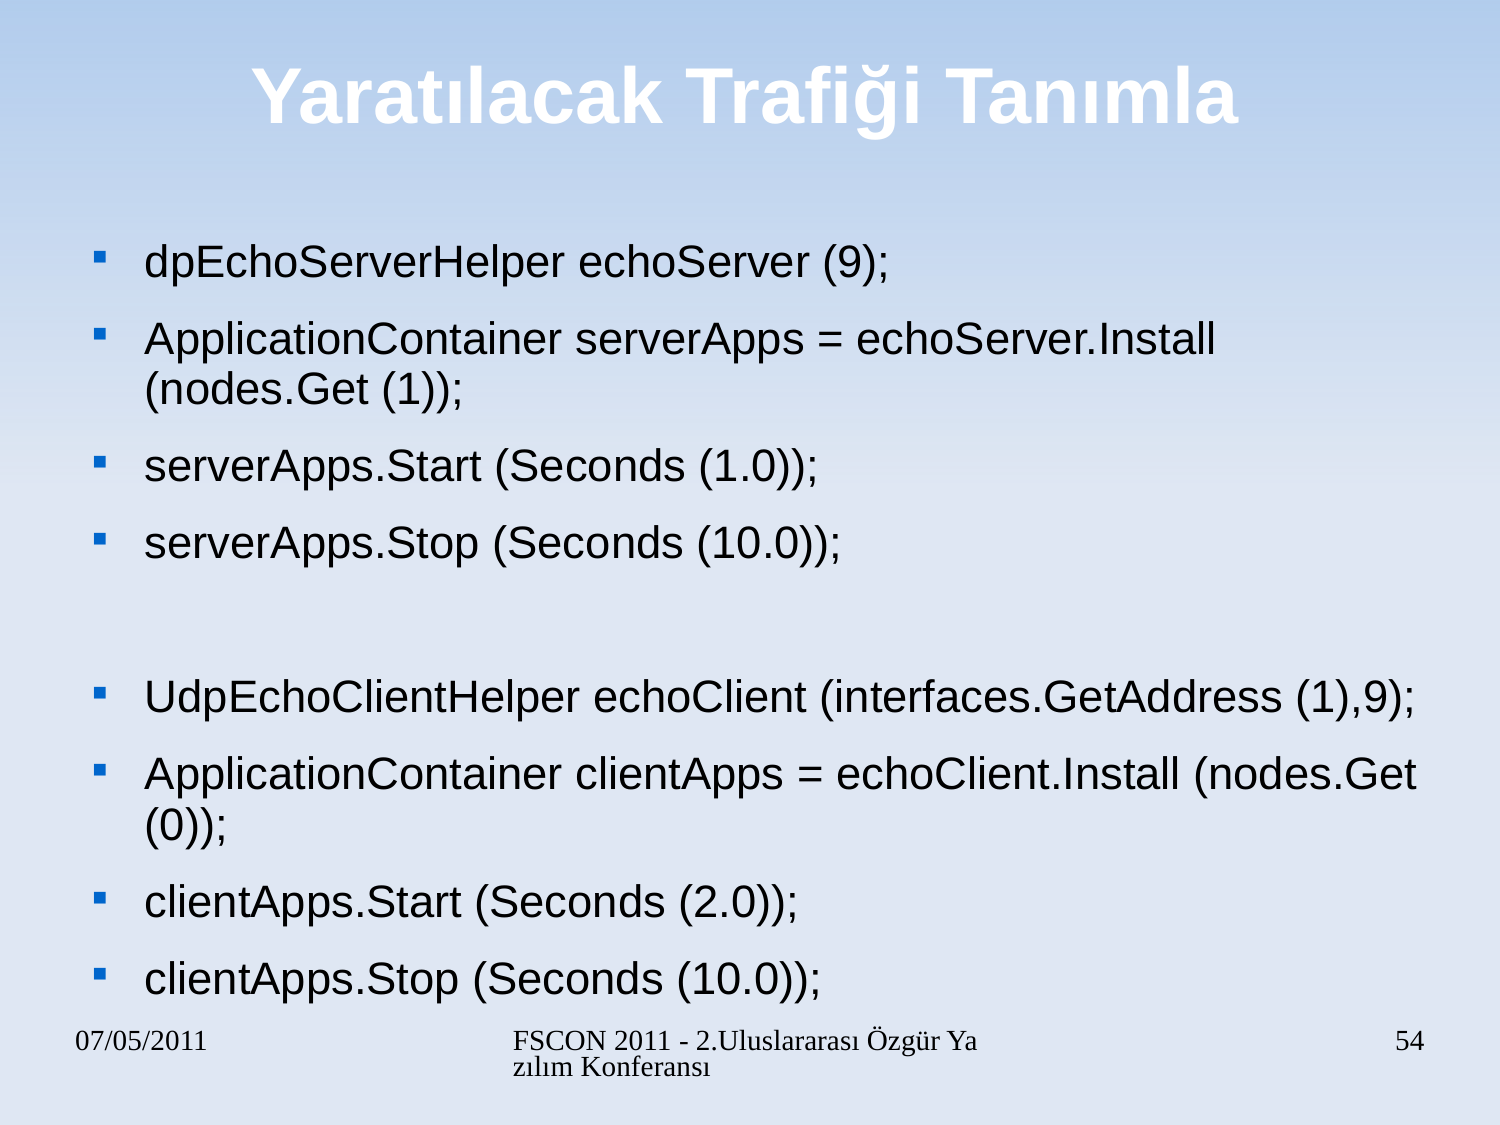

# Yaratılacak Trafiği Tanımla
dpEchoServerHelper echoServer (9);
ApplicationContainer serverApps = echoServer.Install (nodes.Get (1));
serverApps.Start (Seconds (1.0));
serverApps.Stop (Seconds (10.0));
UdpEchoClientHelper echoClient (interfaces.GetAddress (1),9);
ApplicationContainer clientApps = echoClient.Install (nodes.Get (0));
clientApps.Start (Seconds (2.0));
clientApps.Stop (Seconds (10.0));
07/05/2011
FSCON 2011 - 2.Uluslararası Özgür Yazılım Konferansı
54